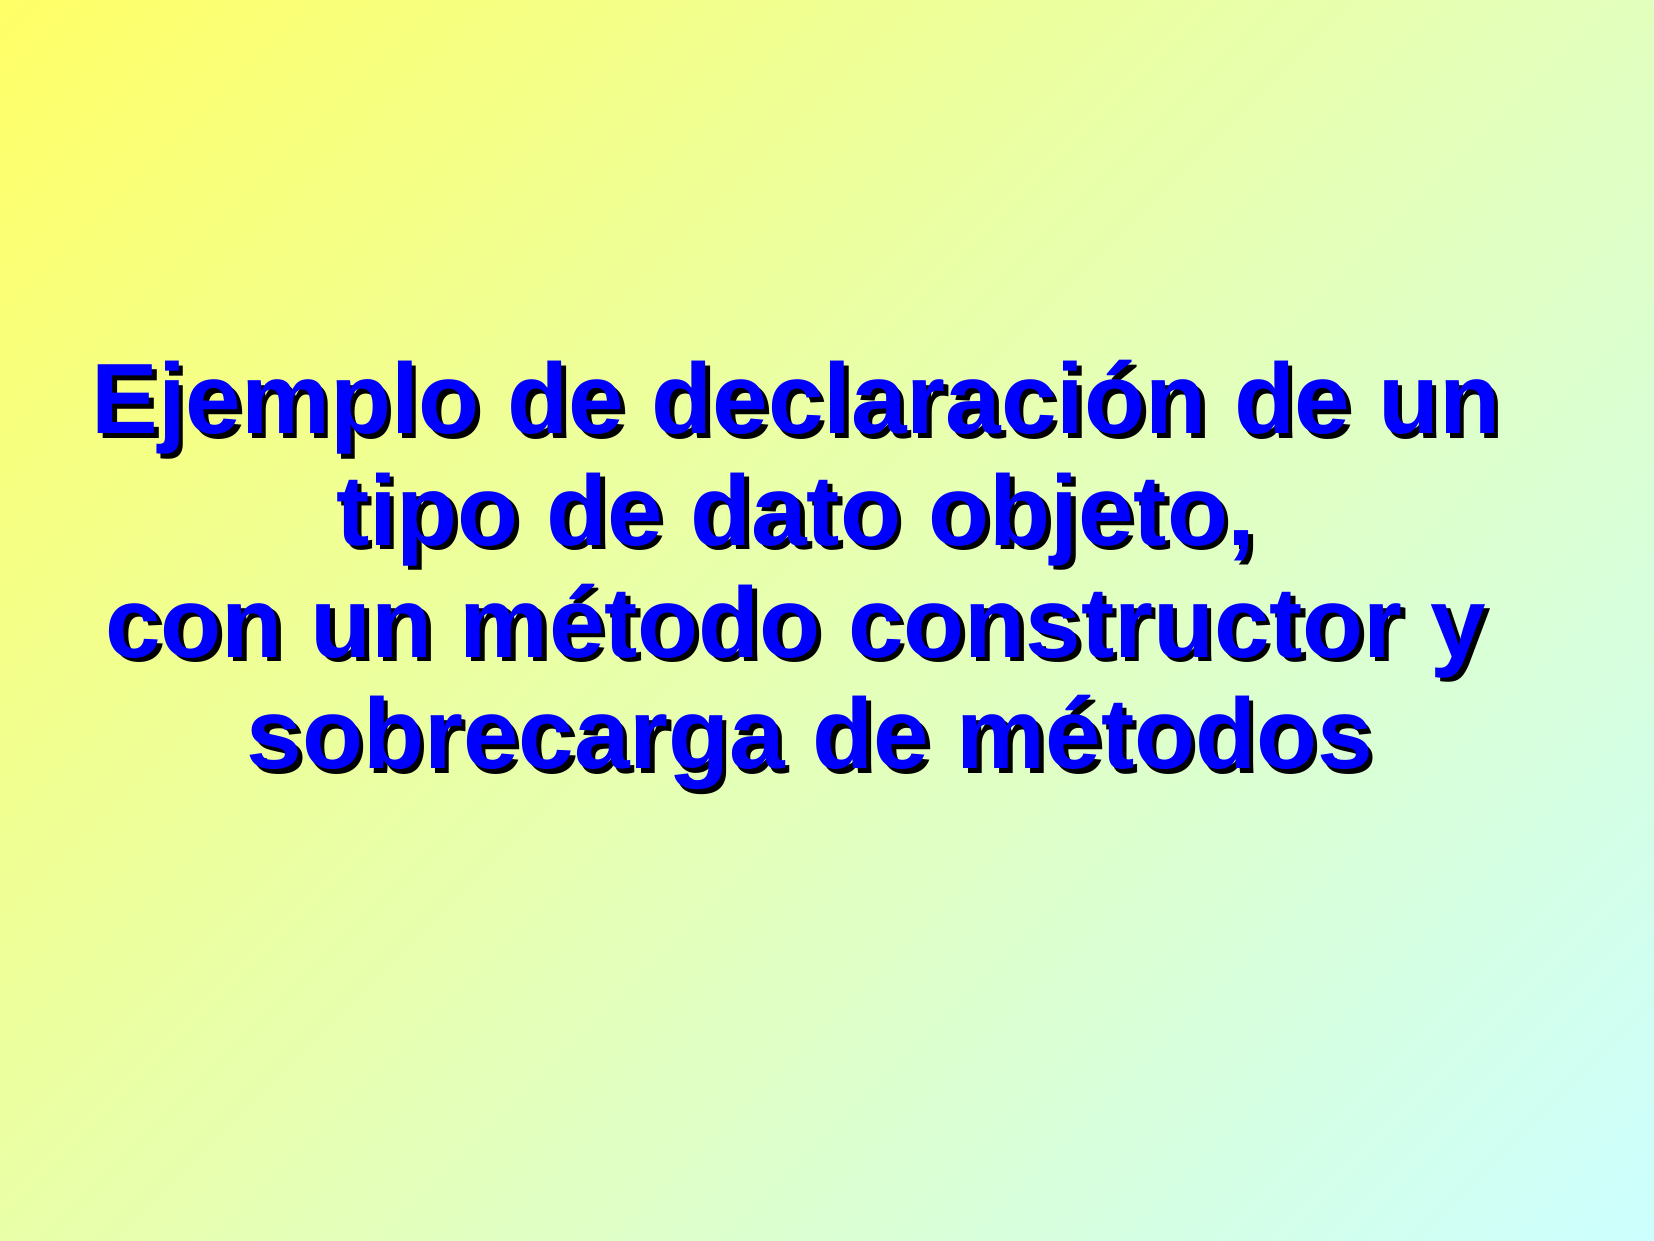

# Ejemplo de declaración de un tipo de dato objeto, con un método constructor y sobrecarga de métodos